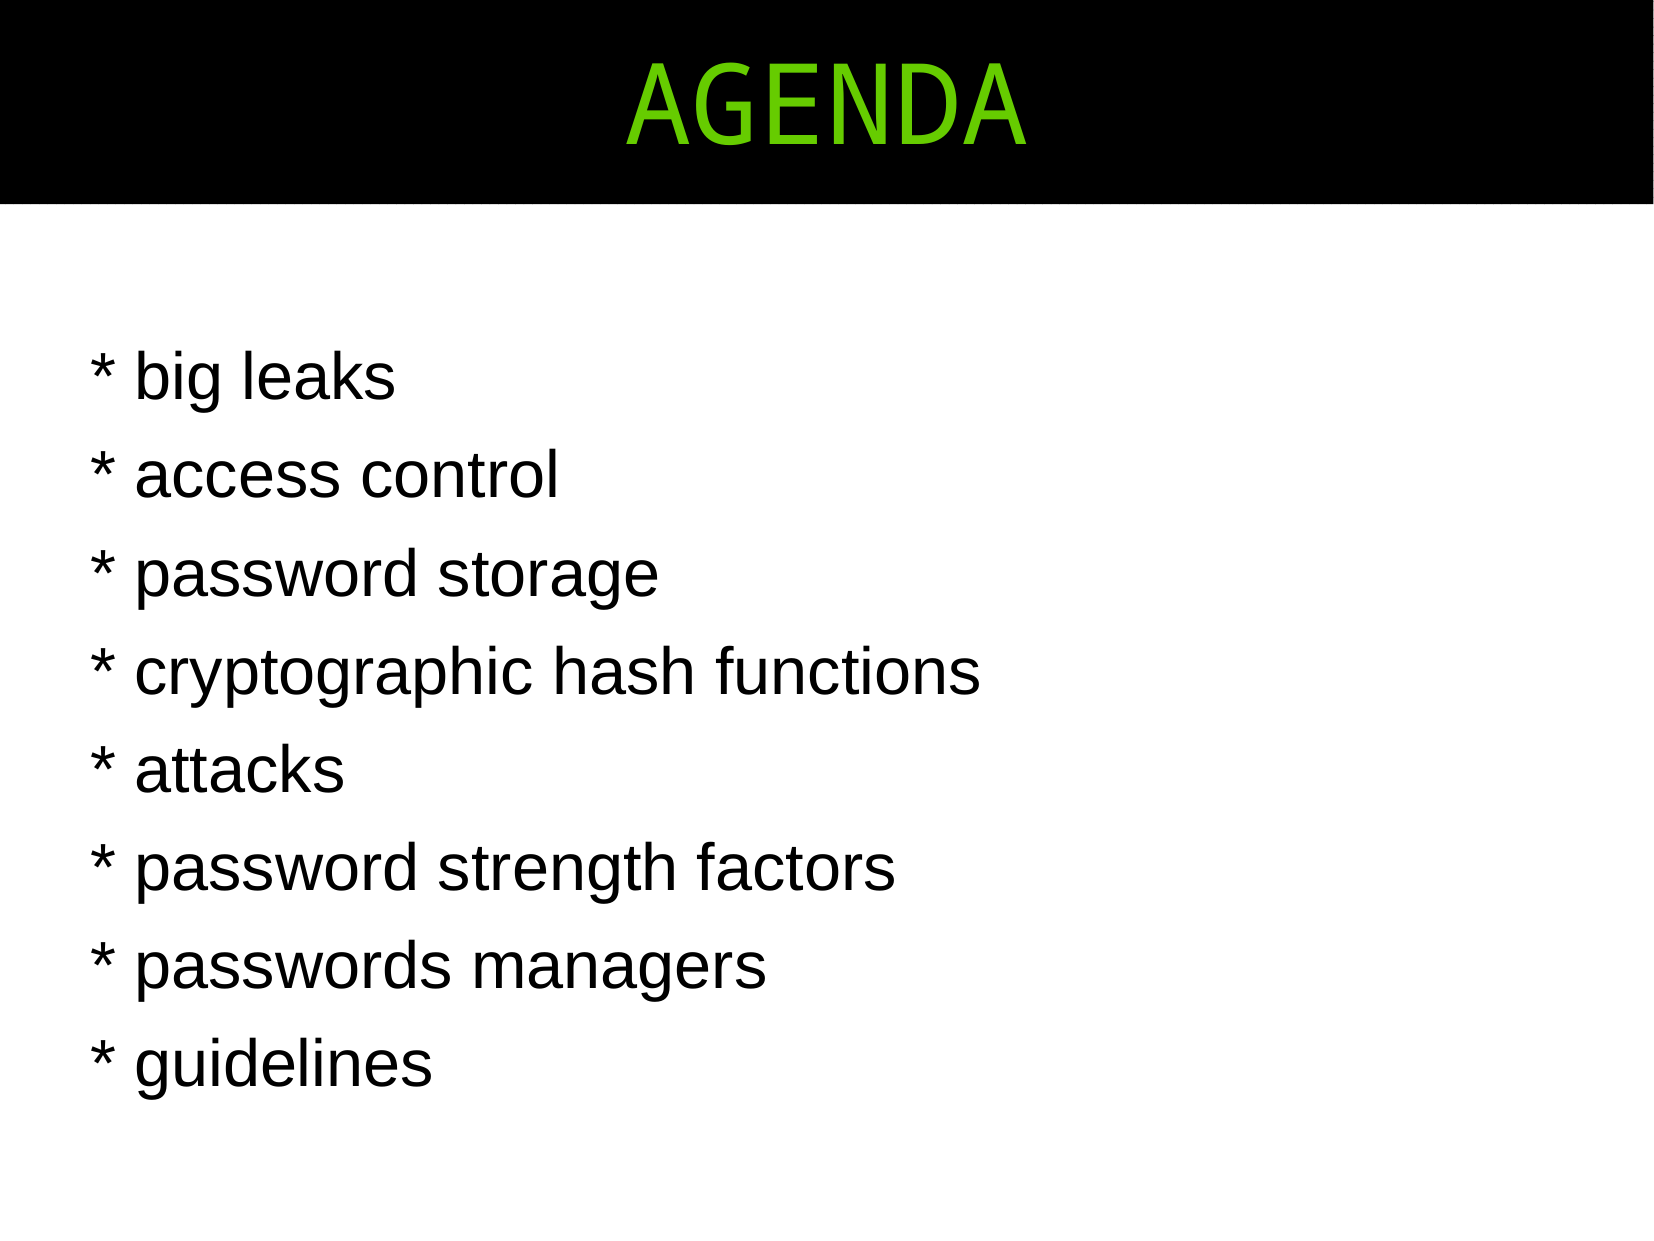

# AGENDA
* big leaks
* access control
* password storage
* cryptographic hash functions
* attacks
* password strength factors
* passwords managers
* guidelines